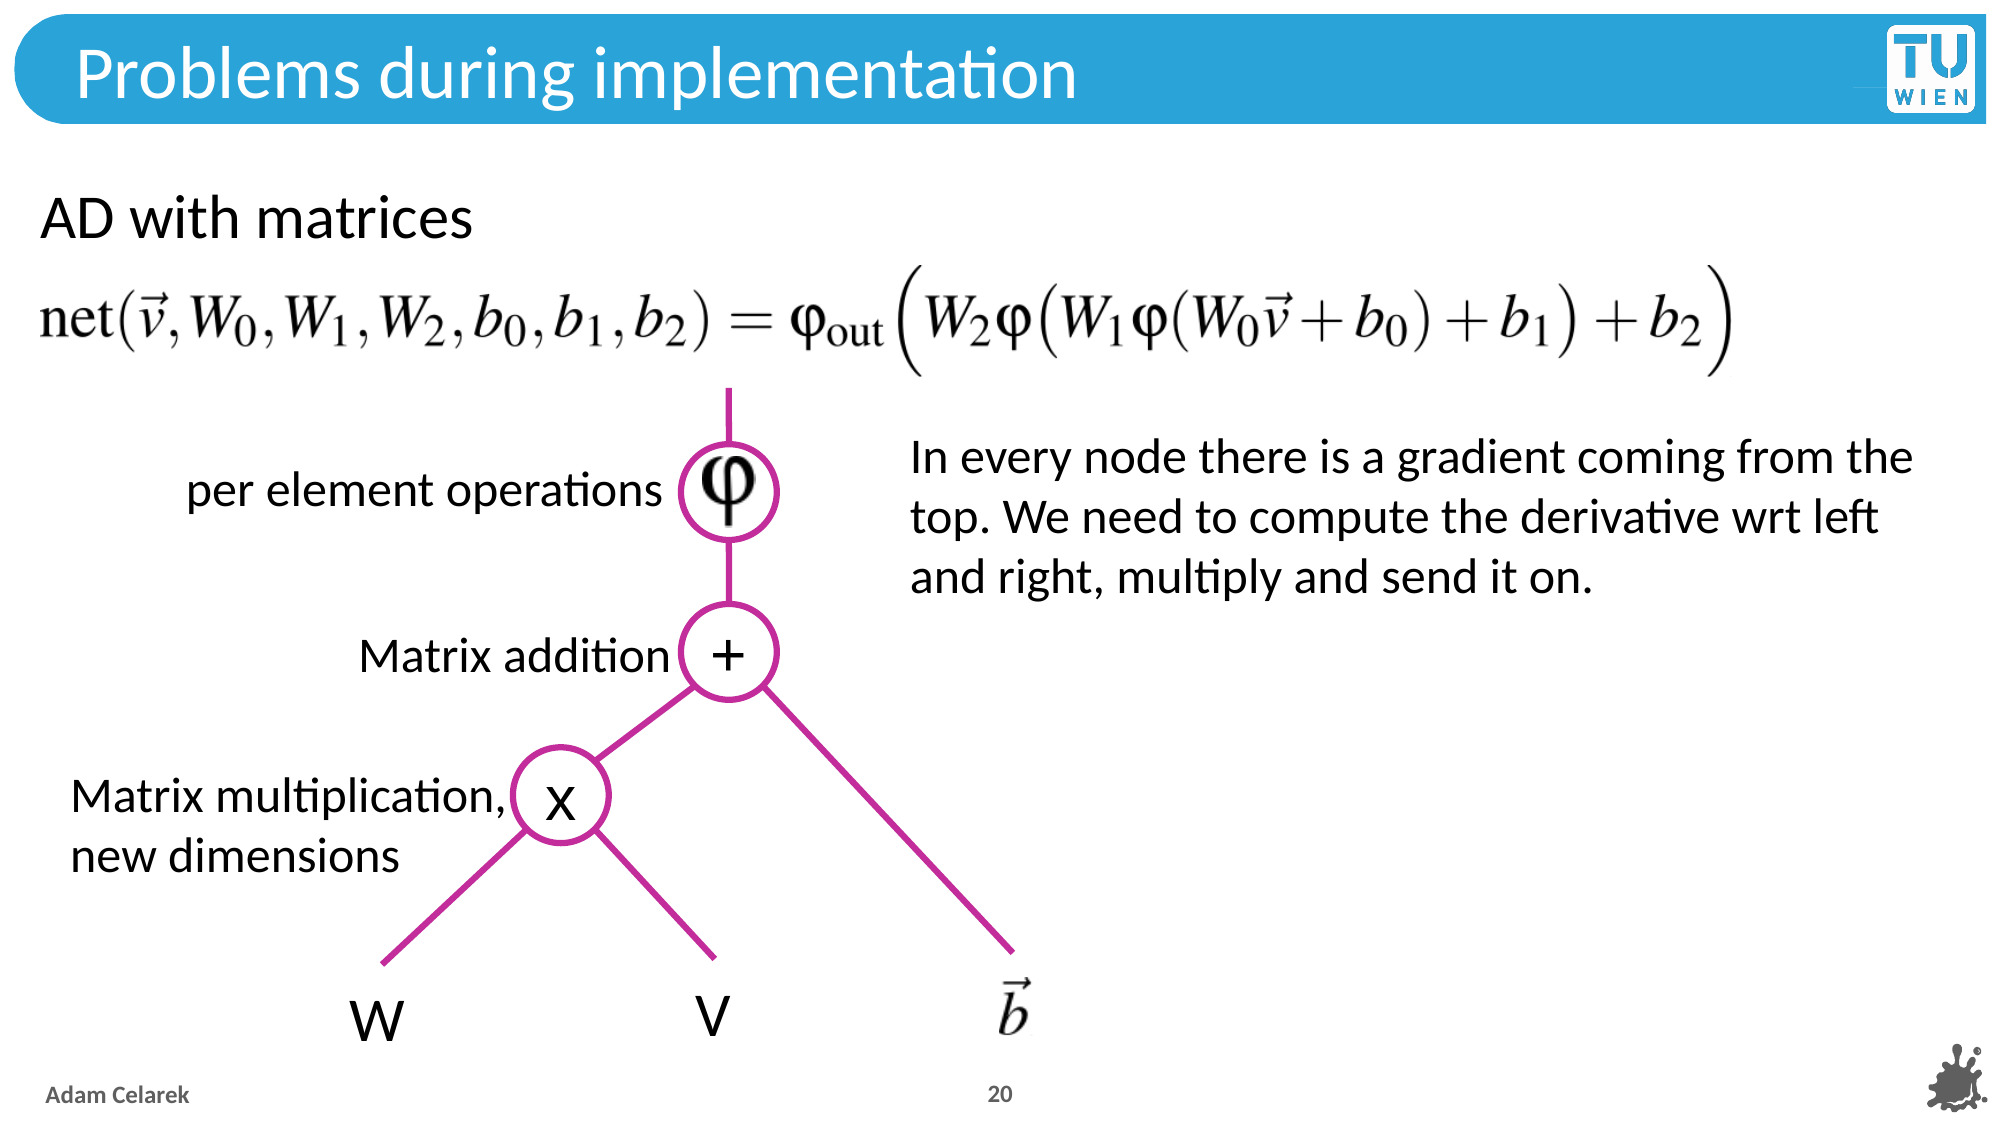

# Problems during implementation
AD with matrices
In every node there is a gradient coming from the top. We need to compute the derivative wrt left and right, multiply and send it on.
per element operations
+
Matrix addition
Matrix multiplication, new dimensions
x
V
W
Adam Celarek